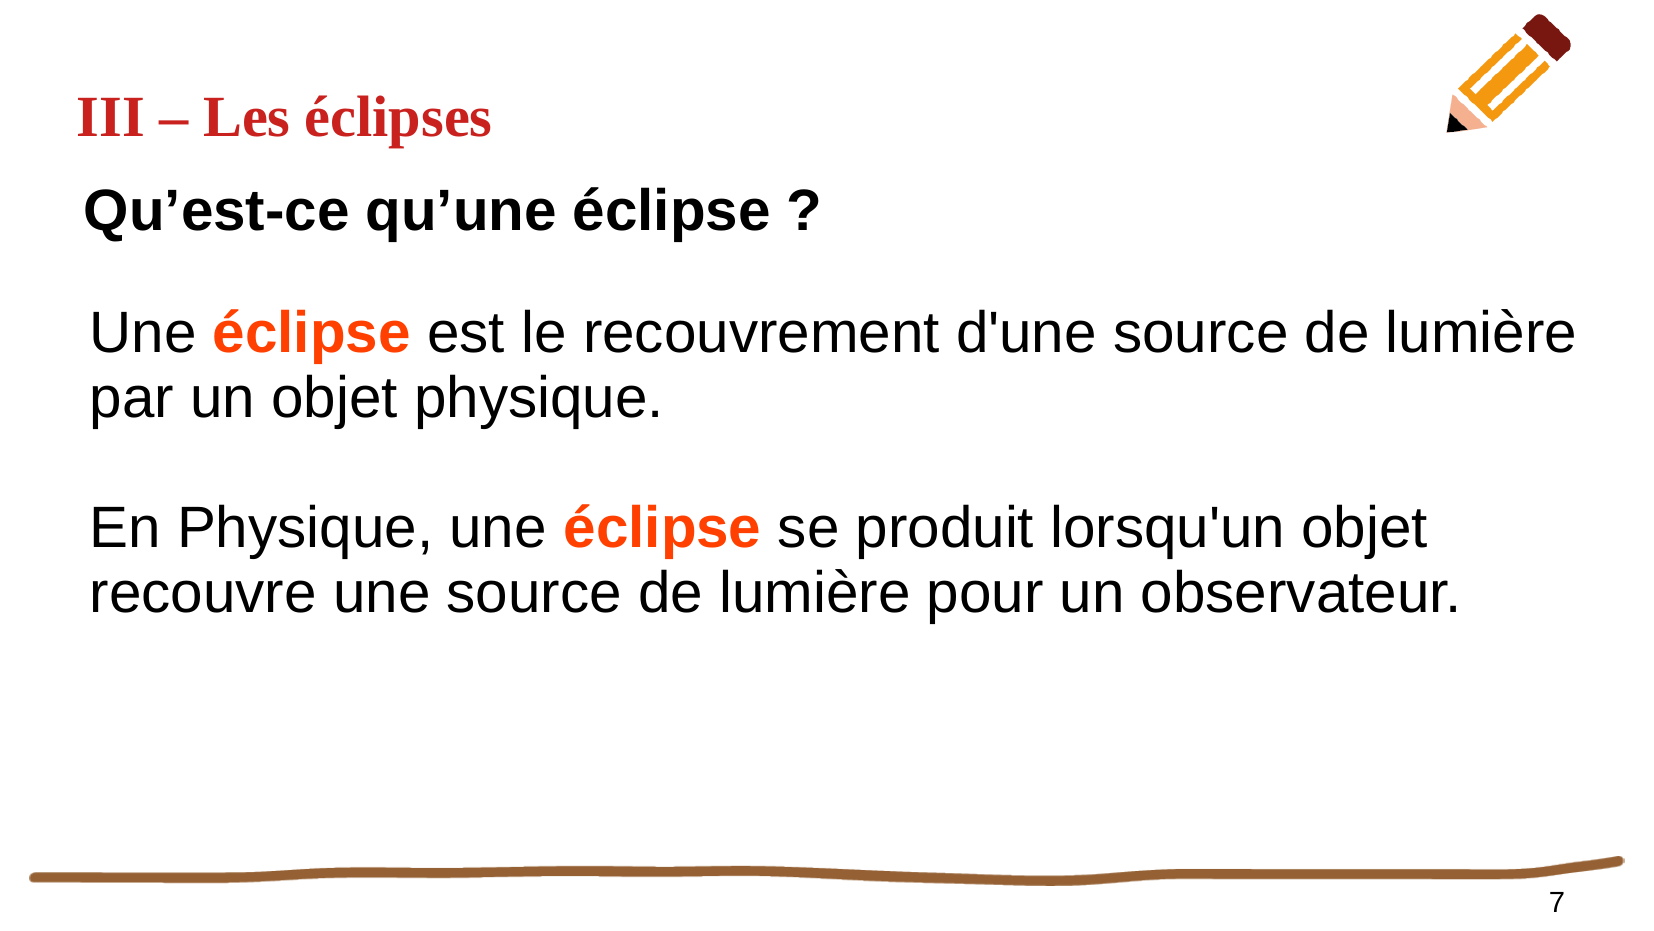

# III – Les éclipses
Qu’est-ce qu’une éclipse ?
Une éclipse est le recouvrement d'une source de lumière par un objet physique.
En Physique, une éclipse se produit lorsqu'un objet recouvre une source de lumière pour un observateur.
7